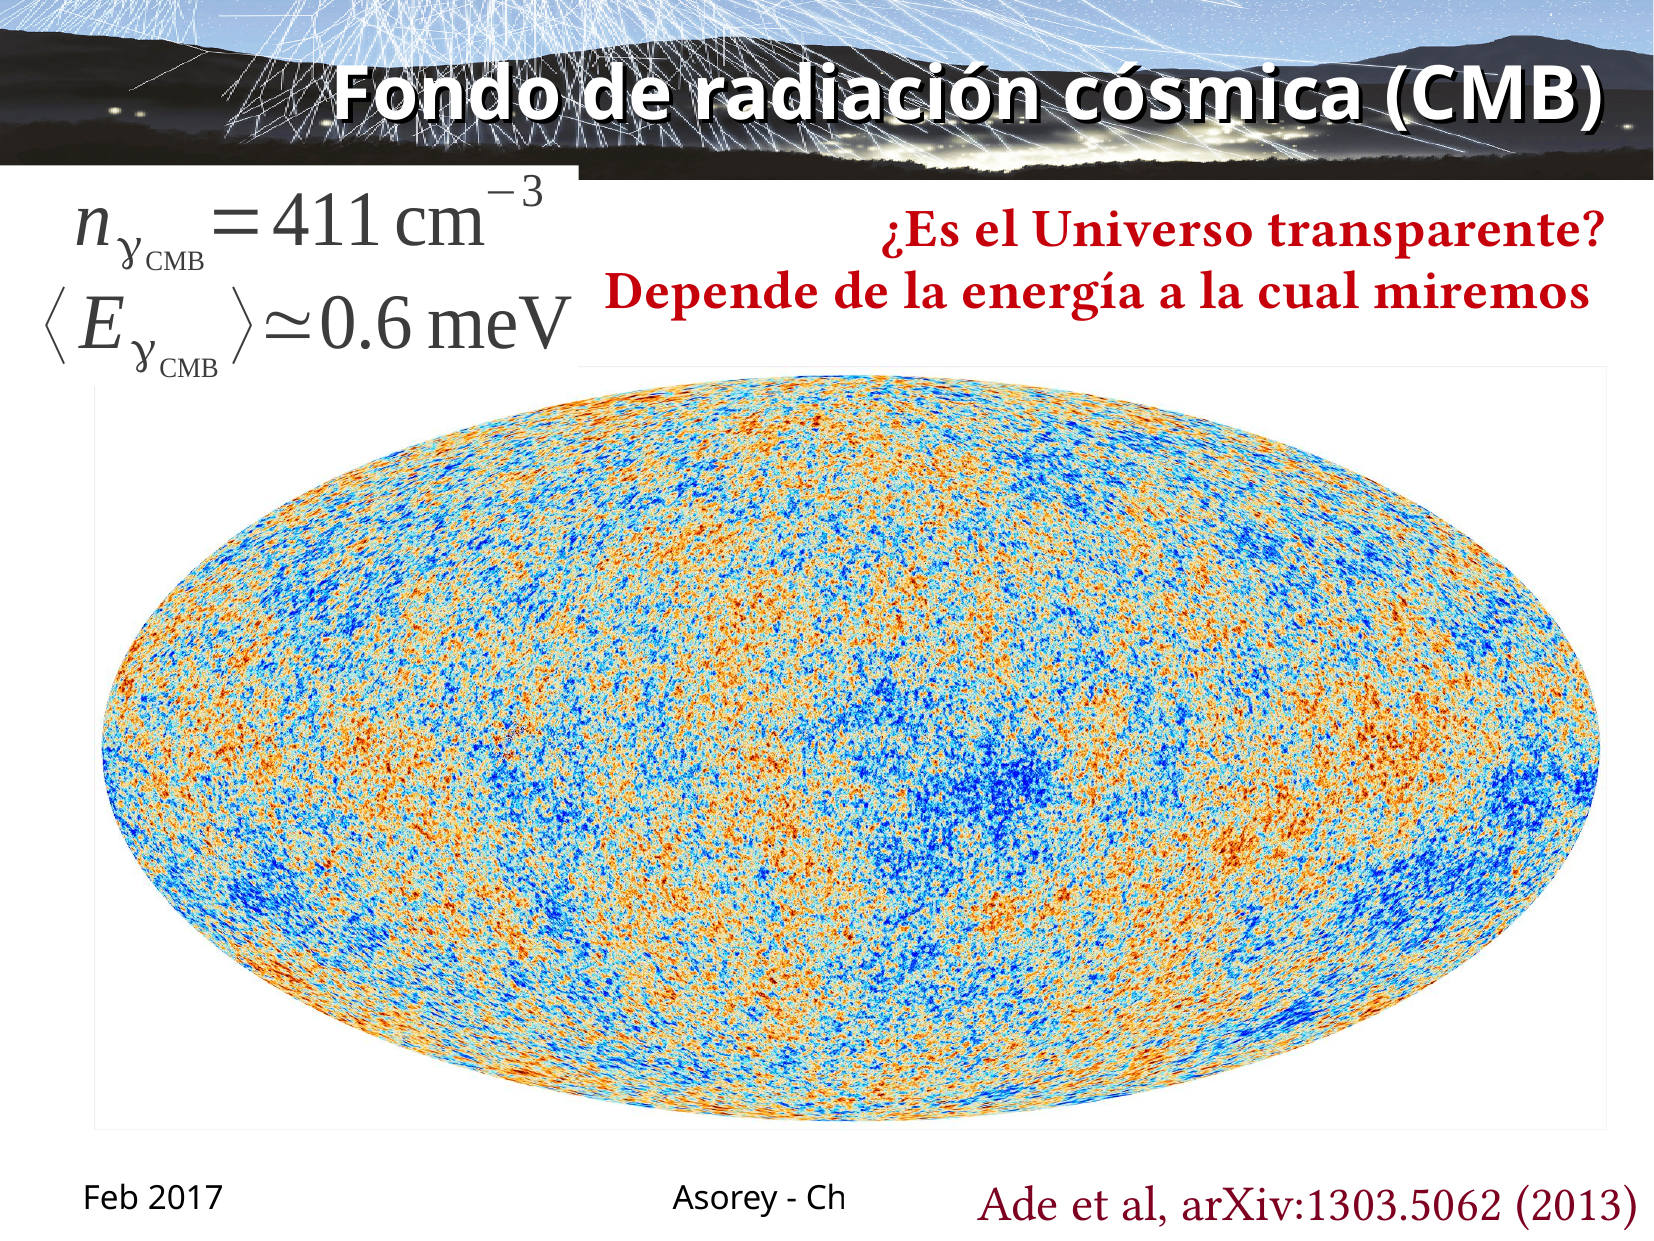

# Fondo de radiación cósmica (CMB)
¿Es el Universo transparente?
Depende de la energía a la cual miremos
Ade et al, arXiv:1303.5062 (2013)
Feb 2017
Asorey - Chile - U01
67